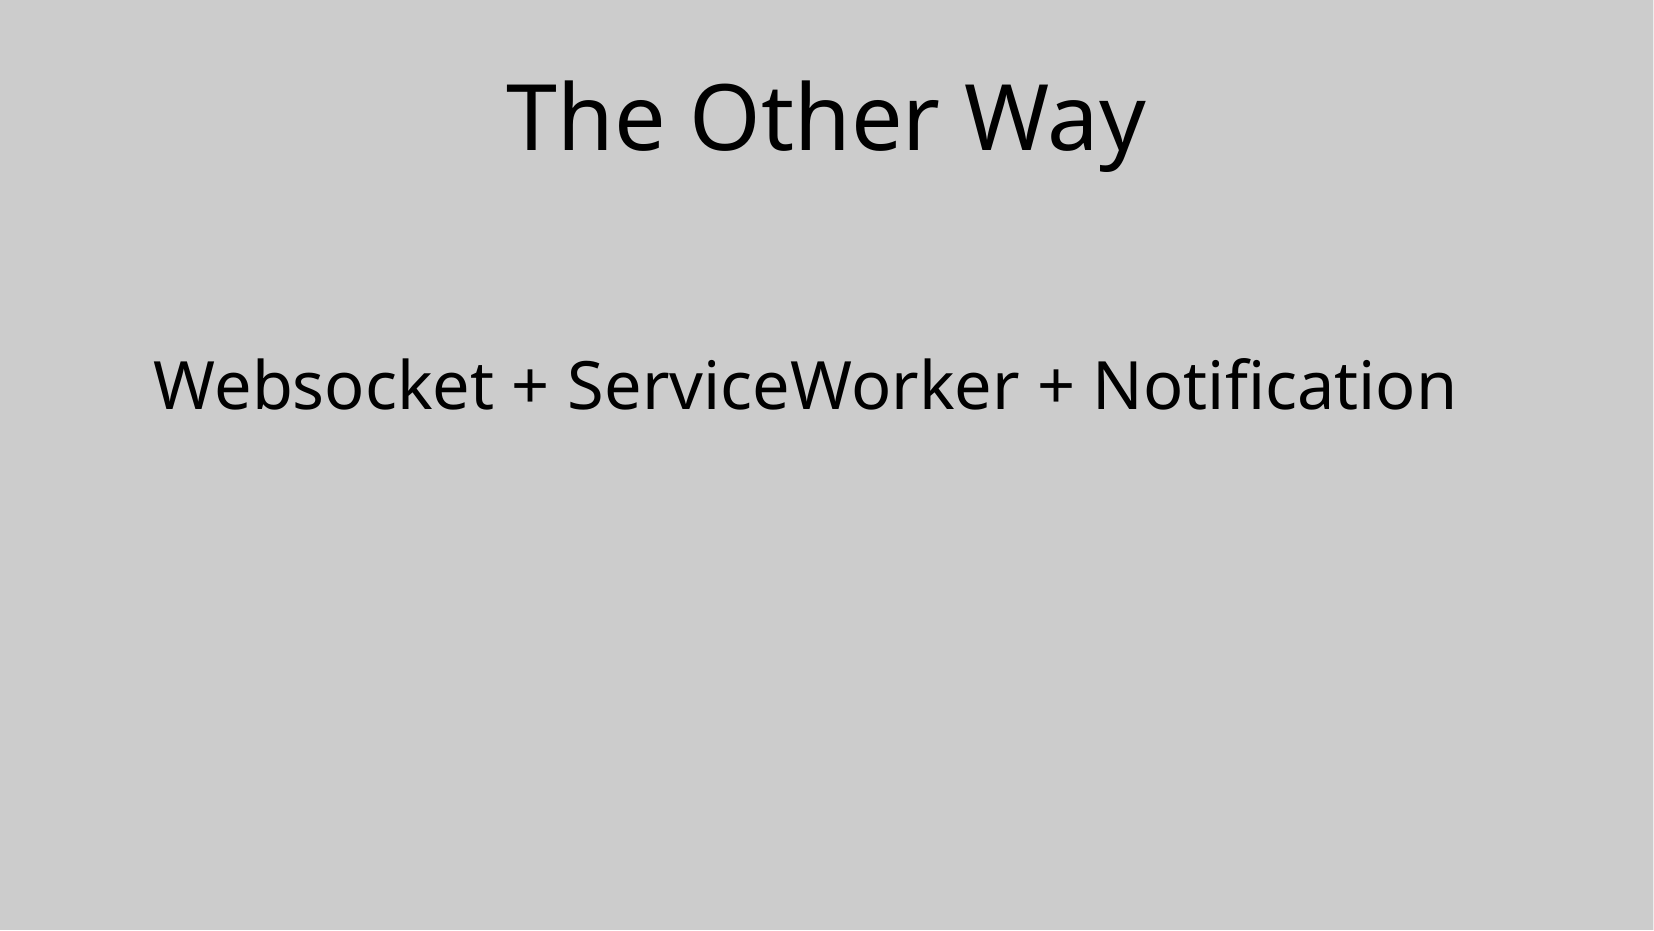

# The Other Way
Websocket + ServiceWorker + Notification